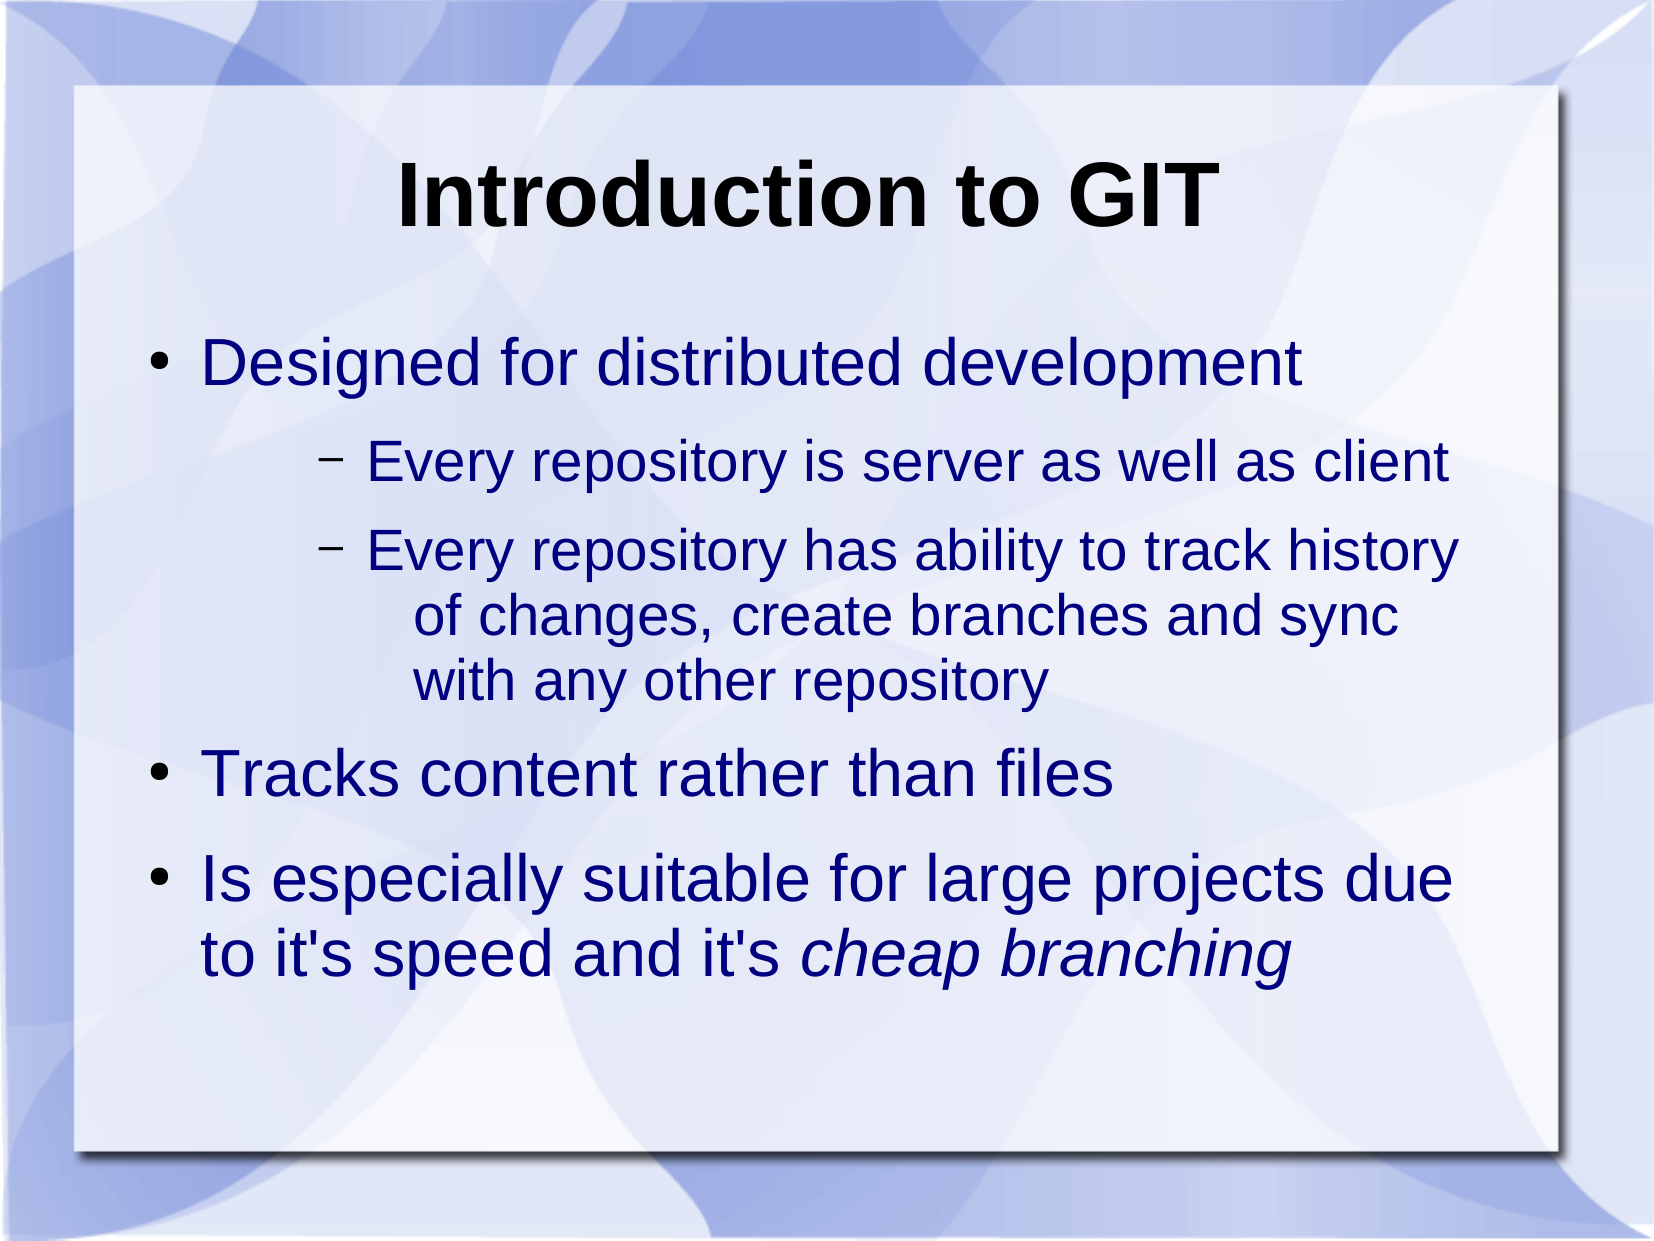

# Introduction to GIT
Designed for distributed development
Every repository is server as well as client
Every repository has ability to track history of changes, create branches and sync with any other repository
Tracks content rather than files
Is especially suitable for large projects due to it's speed and it's cheap branching